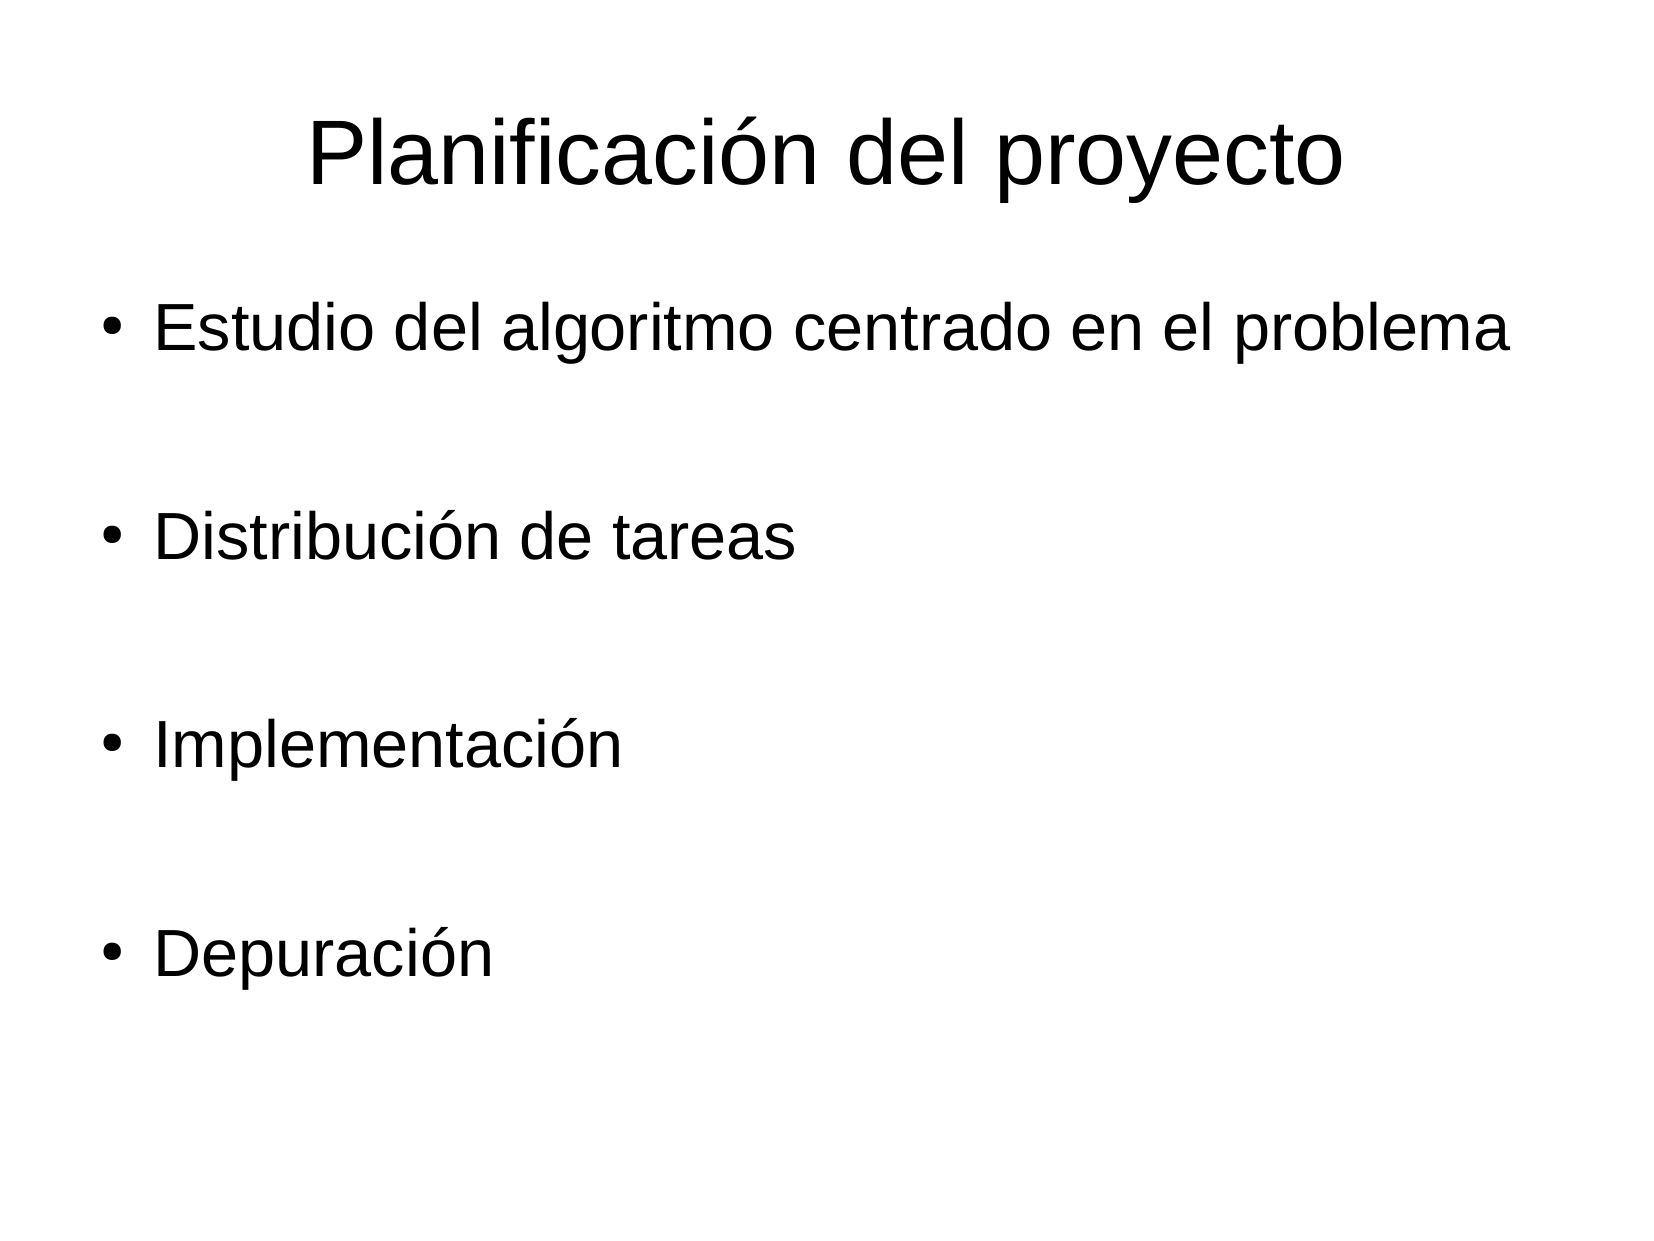

# Planificación del proyecto
Estudio del algoritmo centrado en el problema
Distribución de tareas
Implementación
Depuración